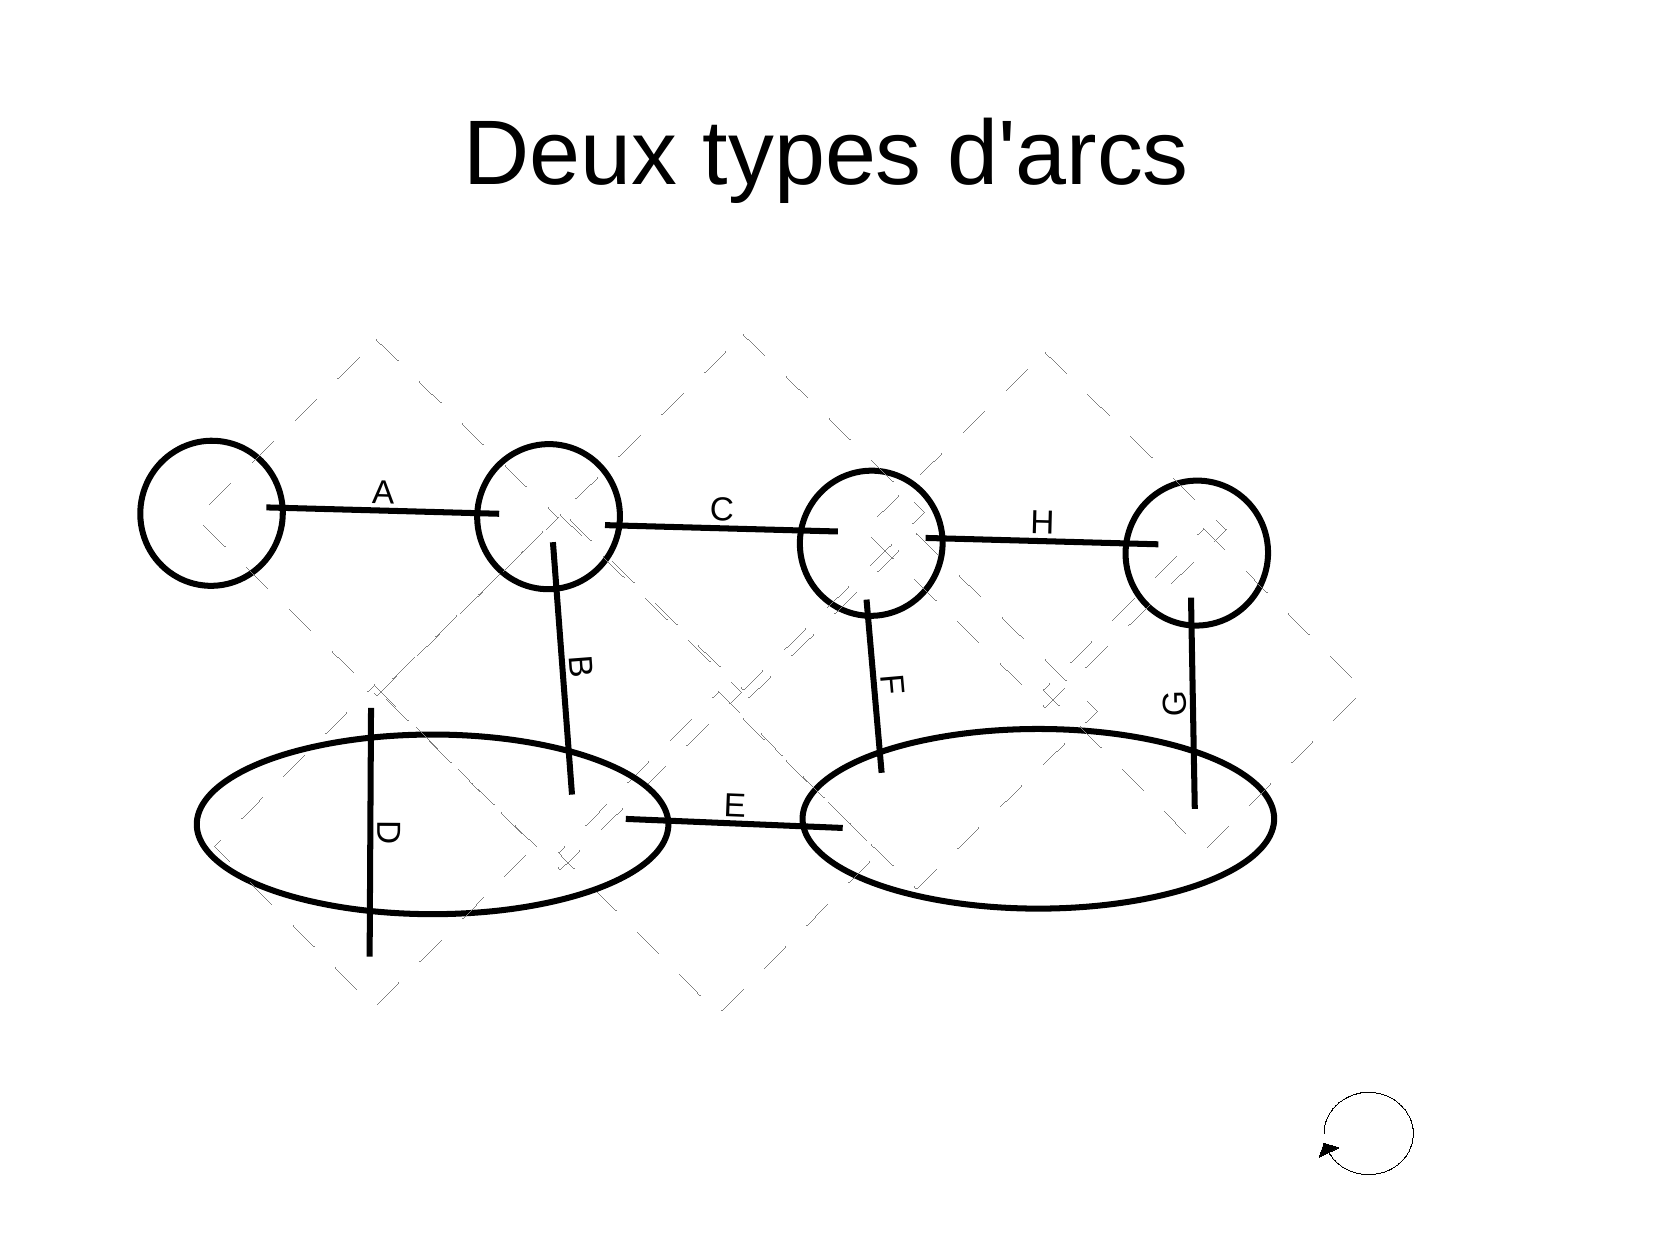

# Deux types d'arcs
A
C
H
B
G
F
D
E